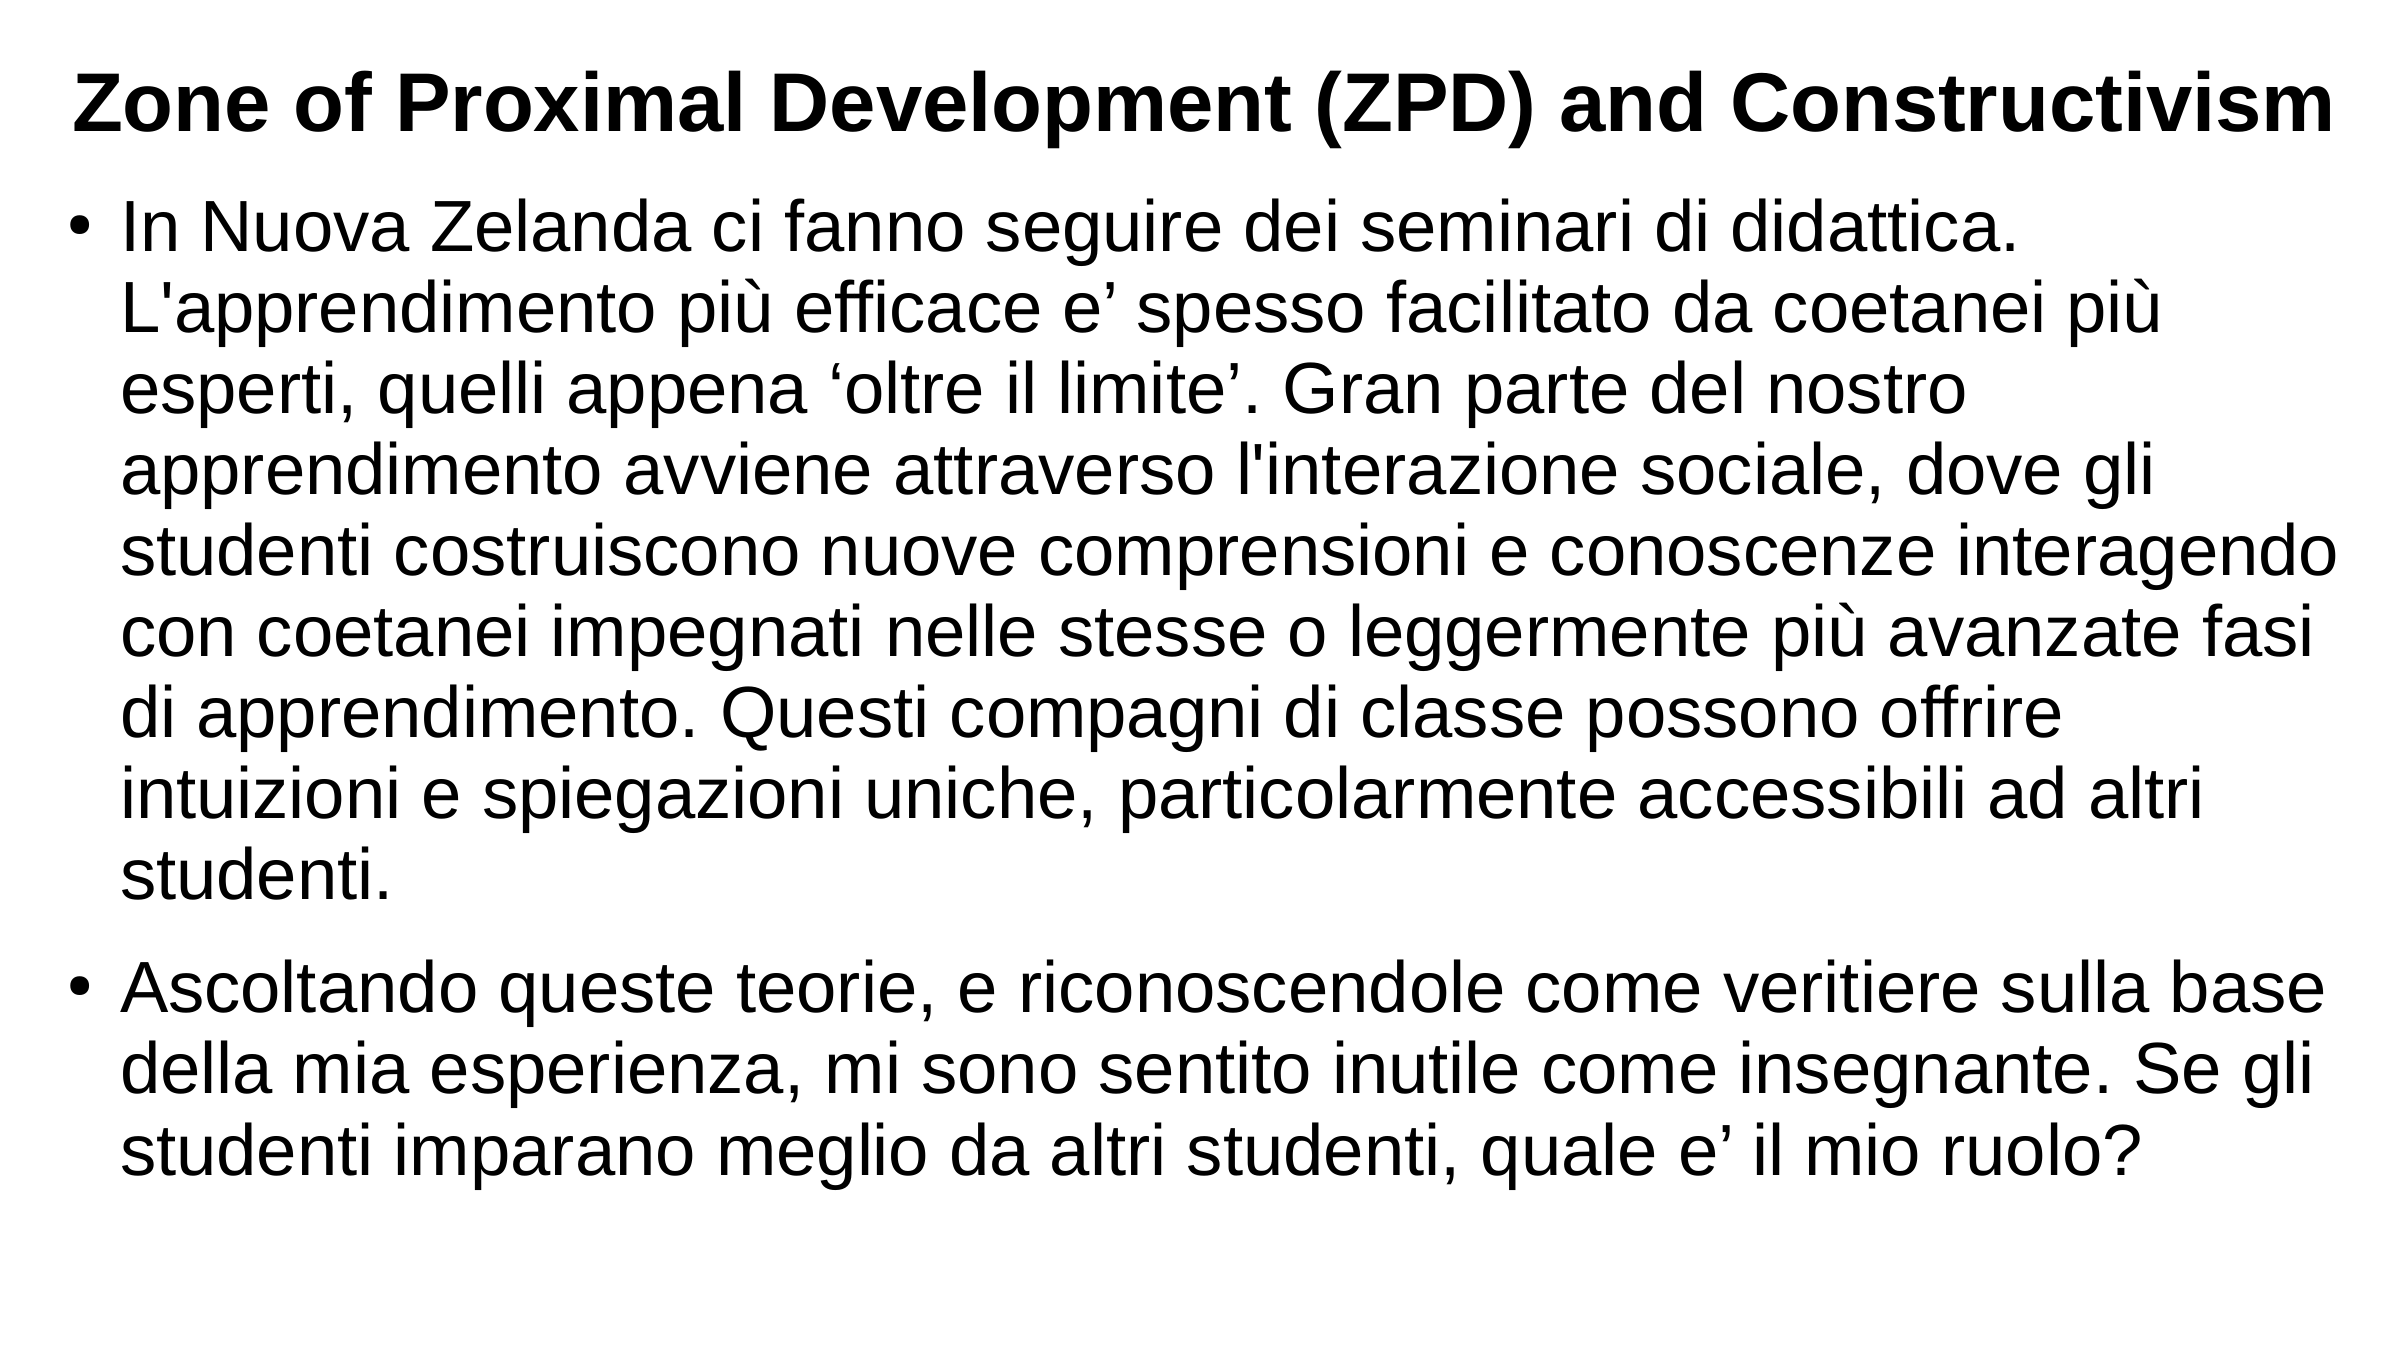

# Zone of Proximal Development (ZPD) and Constructivism
In Nuova Zelanda ci fanno seguire dei seminari di didattica.
L'apprendimento più efficace e’ spesso facilitato da coetanei più esperti, quelli appena ‘oltre il limite’. Gran parte del nostro apprendimento avviene attraverso l'interazione sociale, dove gli studenti costruiscono nuove comprensioni e conoscenze interagendo con coetanei impegnati nelle stesse o leggermente più avanzate fasi di apprendimento. Questi compagni di classe possono offrire intuizioni e spiegazioni uniche, particolarmente accessibili ad altri studenti.
Ascoltando queste teorie, e riconoscendole come veritiere sulla base della mia esperienza, mi sono sentito inutile come insegnante. Se gli studenti imparano meglio da altri studenti, quale e’ il mio ruolo?